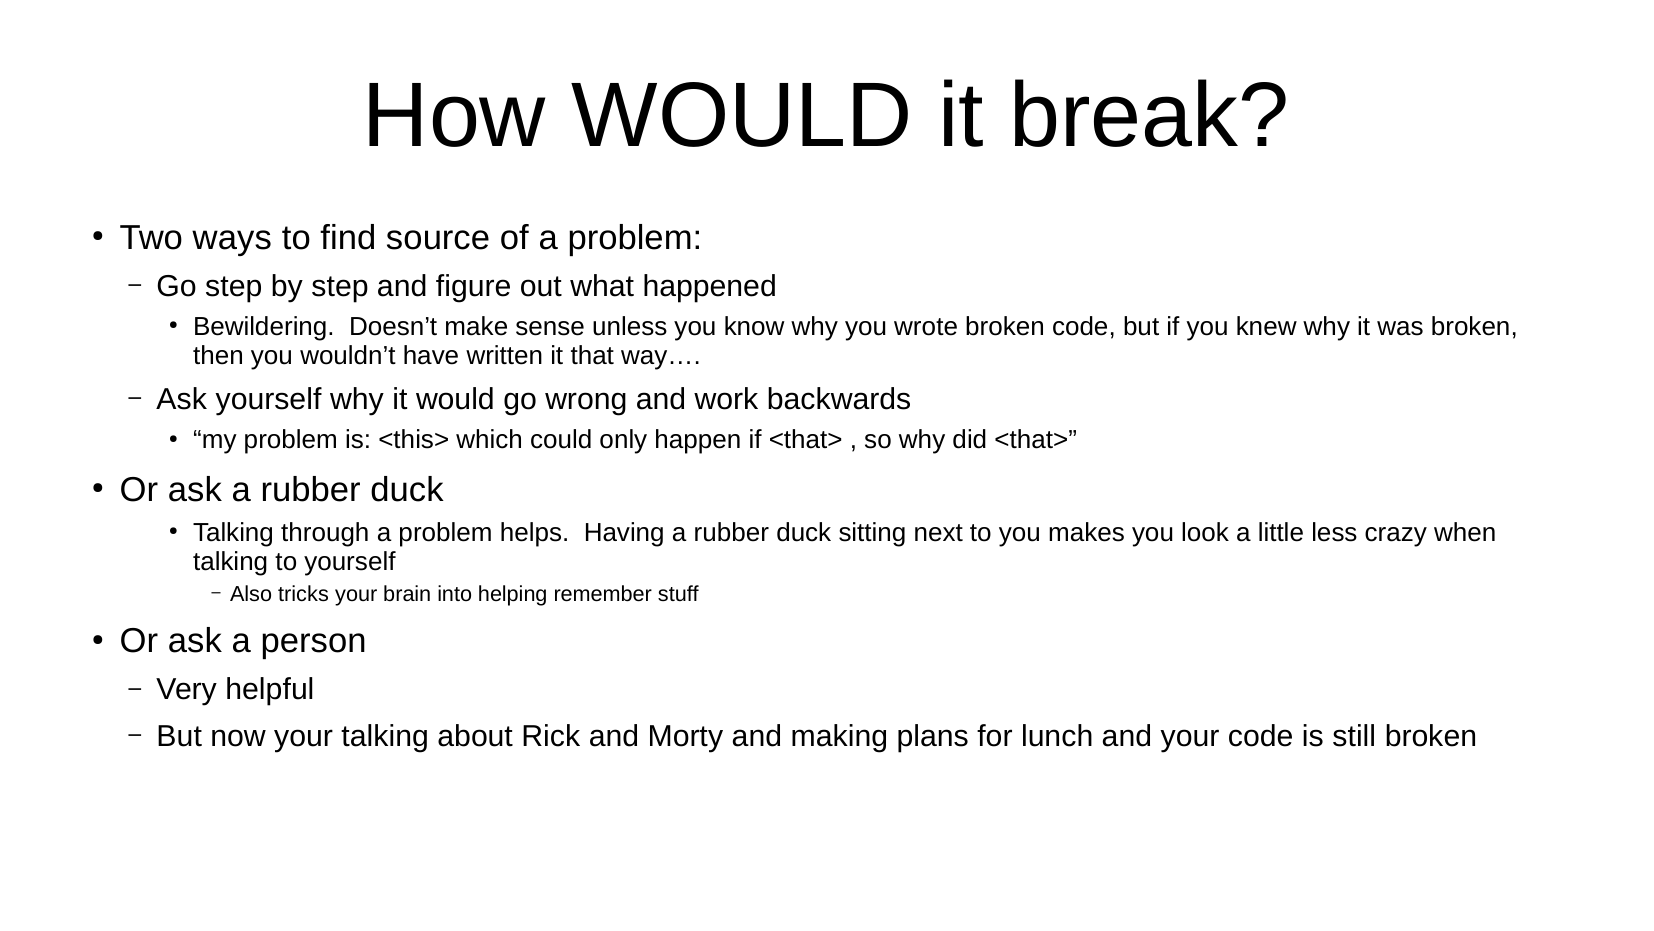

# How WOULD it break?
Two ways to find source of a problem:
Go step by step and figure out what happened
Bewildering. Doesn’t make sense unless you know why you wrote broken code, but if you knew why it was broken, then you wouldn’t have written it that way….
Ask yourself why it would go wrong and work backwards
“my problem is: <this> which could only happen if <that> , so why did <that>”
Or ask a rubber duck
Talking through a problem helps. Having a rubber duck sitting next to you makes you look a little less crazy when talking to yourself
Also tricks your brain into helping remember stuff
Or ask a person
Very helpful
But now your talking about Rick and Morty and making plans for lunch and your code is still broken